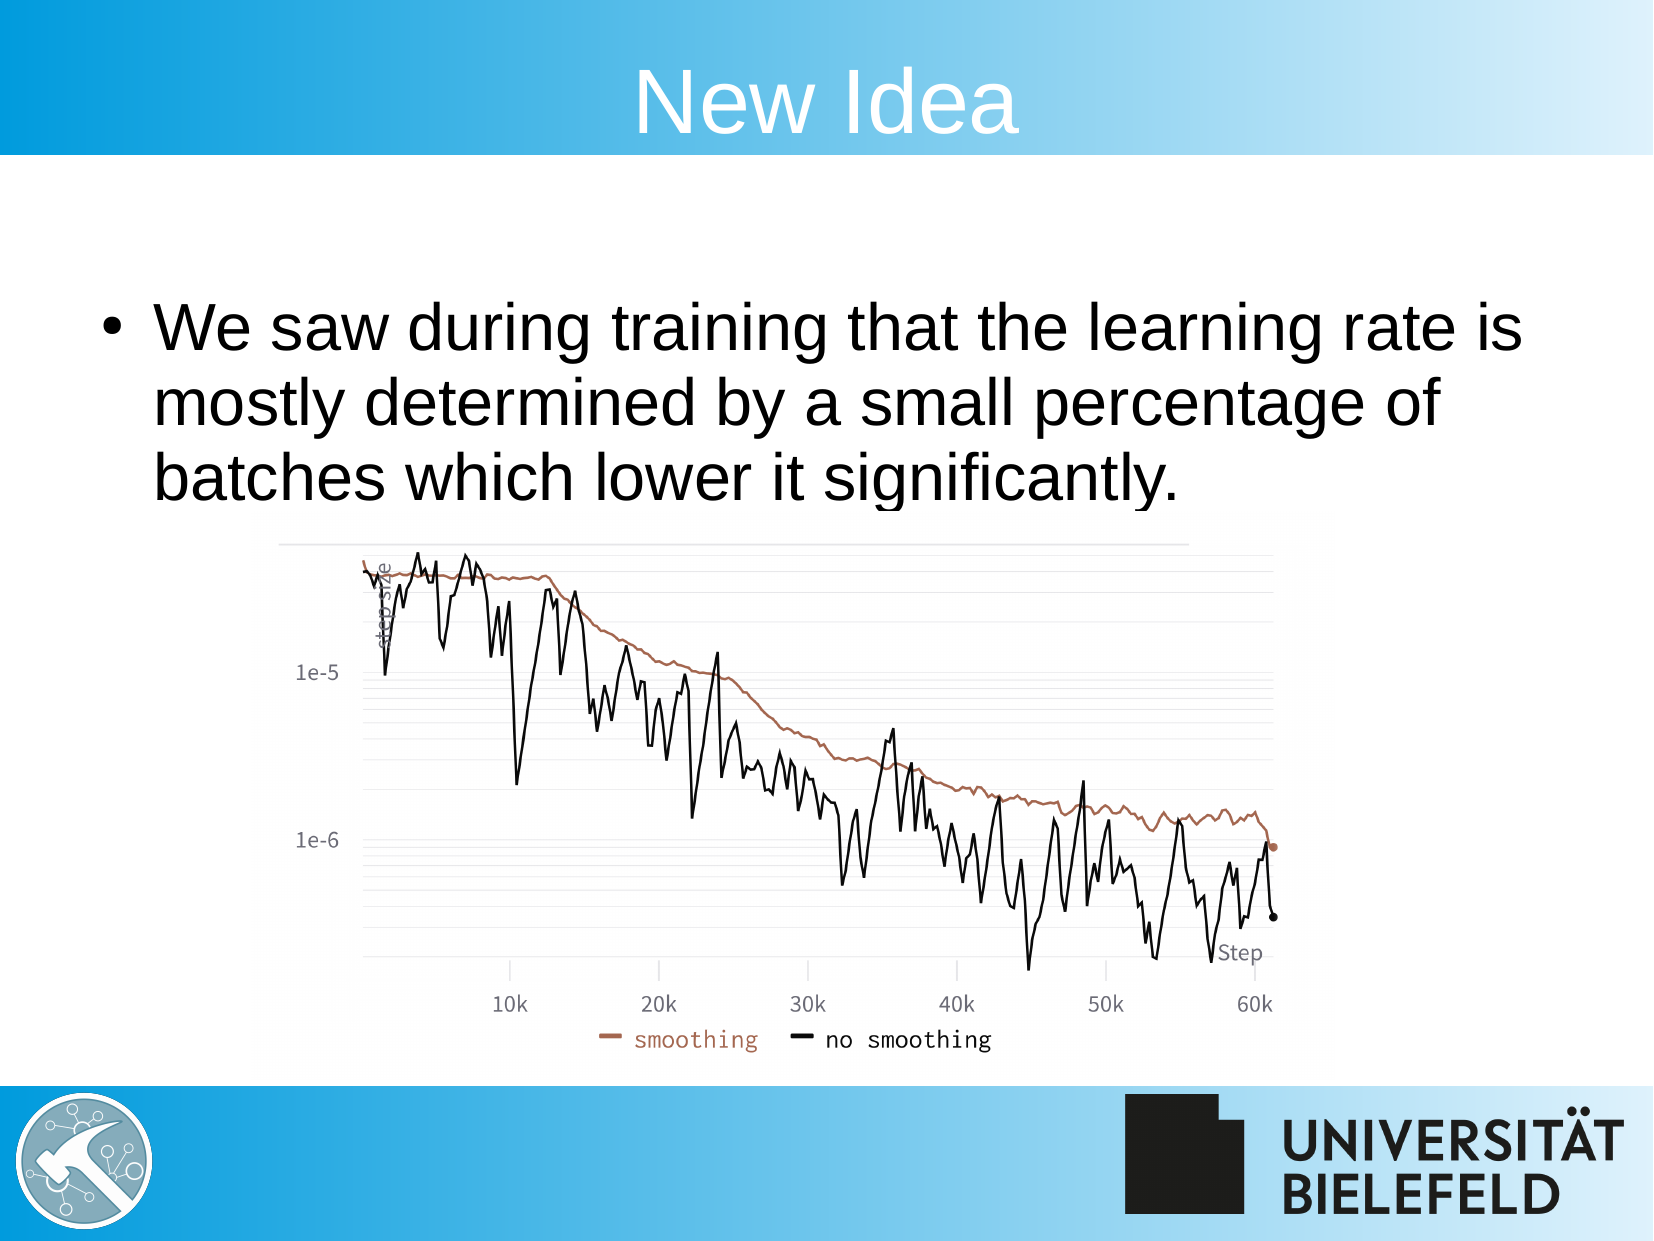

# New Idea
We saw during training that the learning rate is mostly determined by a small percentage of batches which lower it significantly.